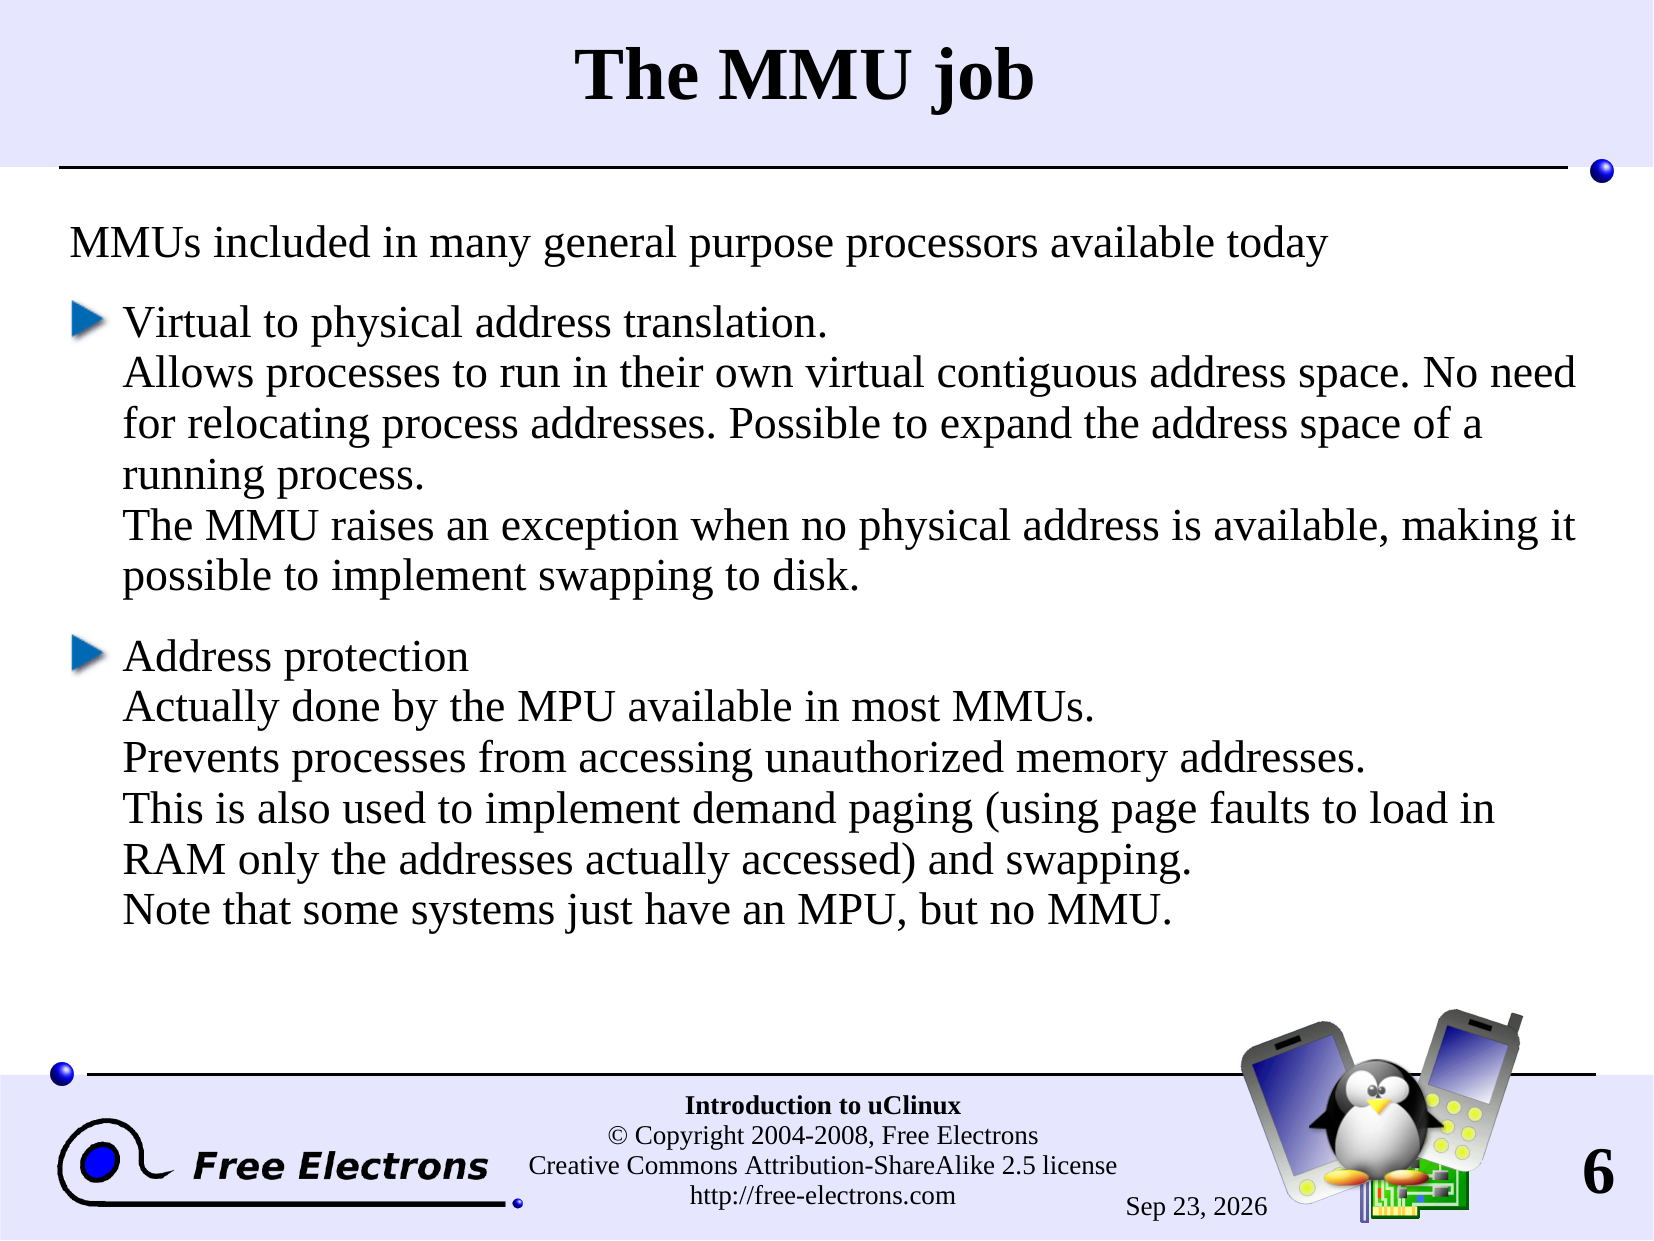

# The MMU job
MMUs included in many general purpose processors available today
Virtual to physical address translation.
Allows processes to run in their own virtual contiguous address space. No need for relocating process addresses. Possible to expand the address space of a running process.
The MMU raises an exception when no physical address is available, making it possible to implement swapping to disk.
Address protection
Actually done by the MPU available in most MMUs.
Prevents processes from accessing unauthorized memory addresses.
This is also used to implement demand paging (using page faults to load in RAM only the addresses actually accessed) and swapping.
Note that some systems just have an MPU, but no MMU.